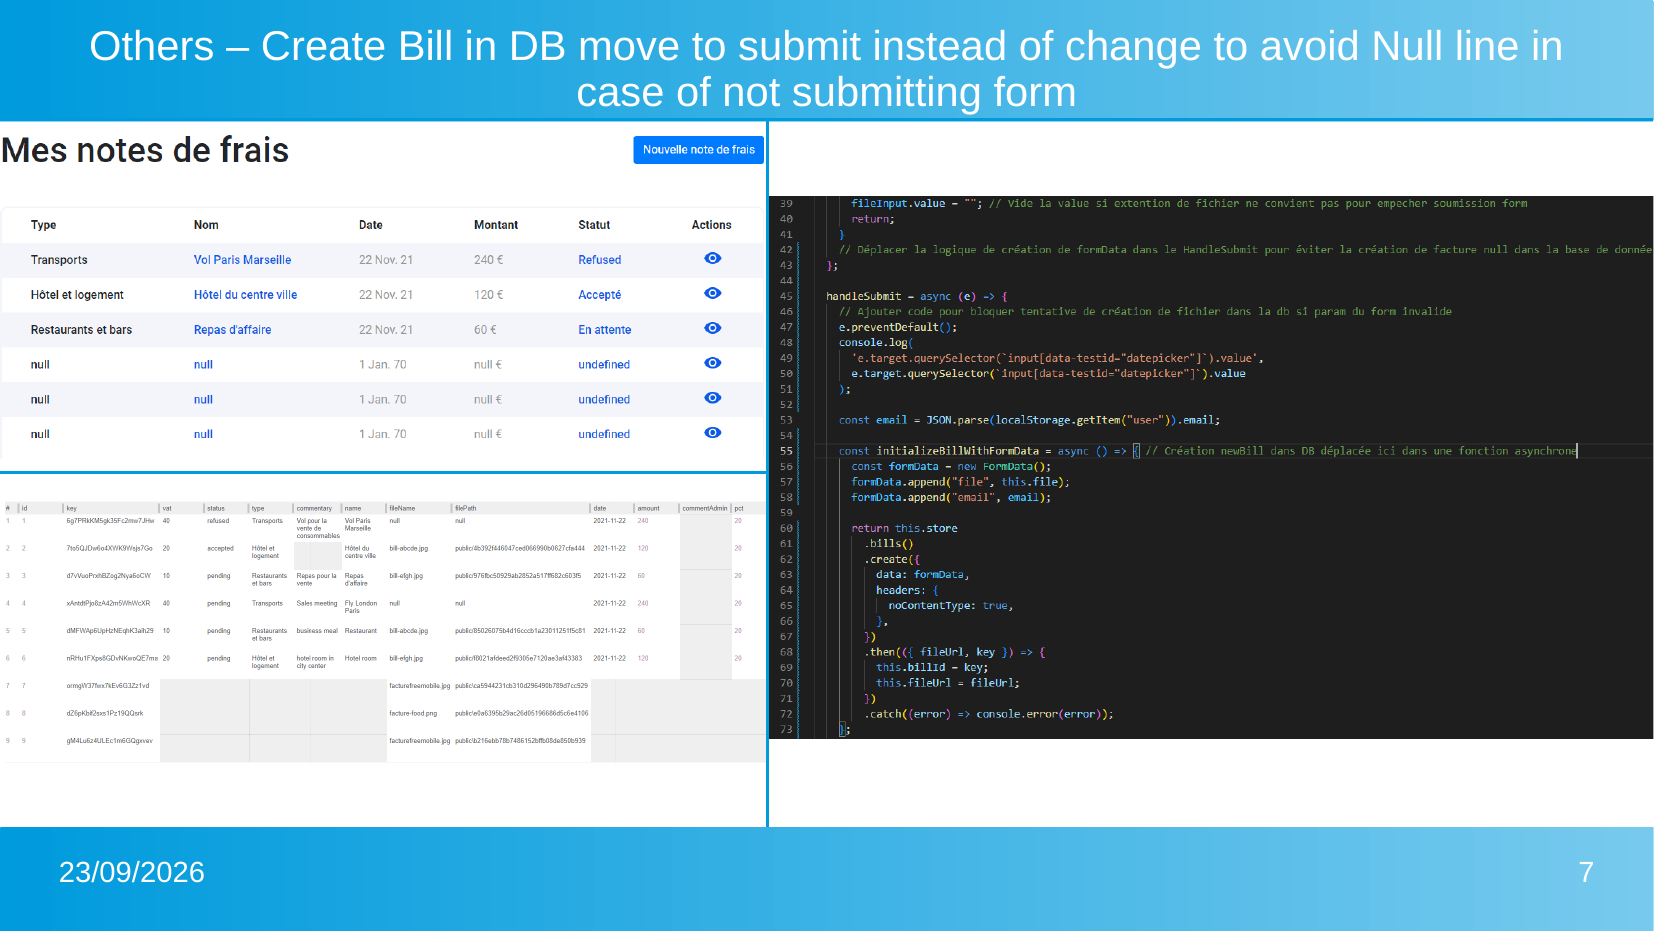

# Others – Create Bill in DB move to submit instead of change to avoid Null line in case of not submitting form
7